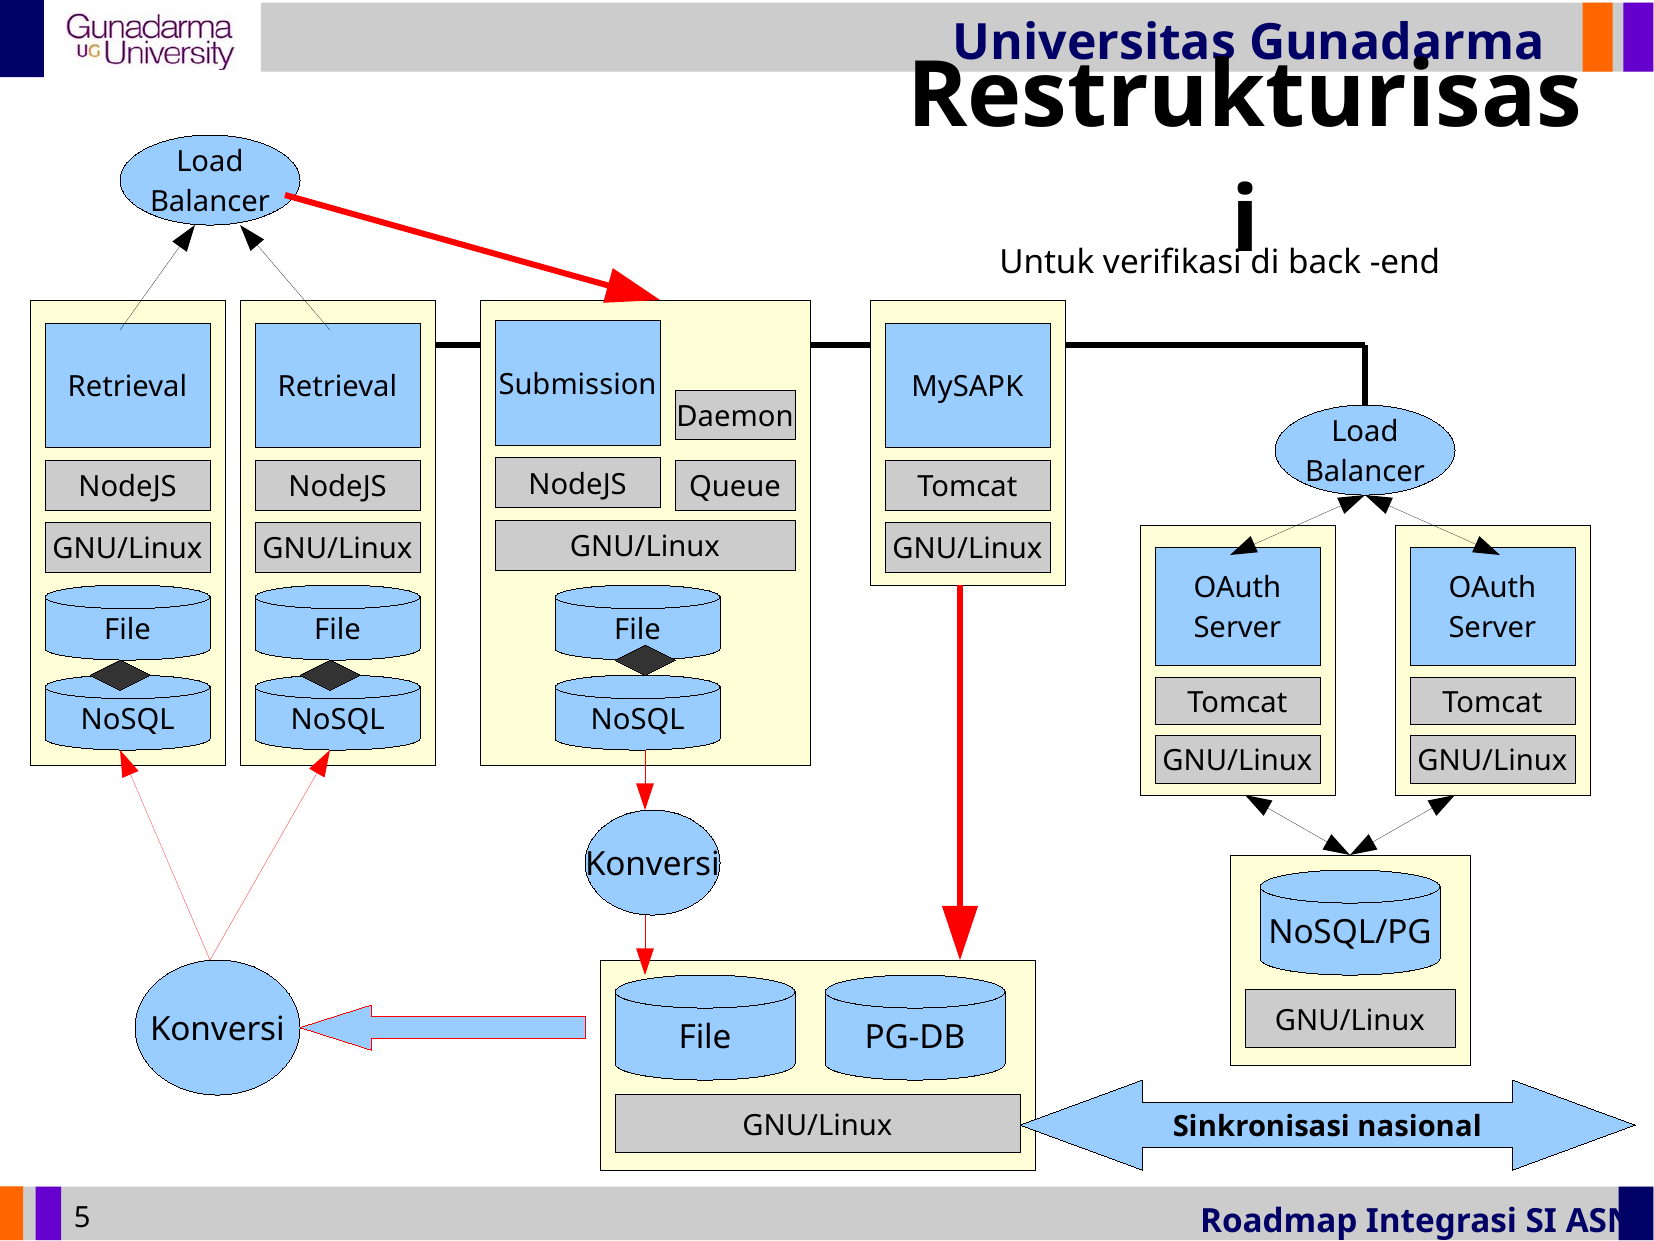

# Restrukturisasi
Load
Balancer
Untuk verifikasi di back -end
MySAPK
Backend
Submission
MySAPK
Backend
Retrieval
MySAPK
Backend
Retrieval
MySAPK
Backend
Retrieval
MySAPK
Backend
Retrieval
MySAPK
Backend
MySAPK
Daemon
Load
Balancer
Tomcat
NodeJS
Queue
Tomcat
NodeJS
Tomcat
NodeJS
Tomcat
NodeJS
Tomcat
NodeJS
Tomcat
Tomcat
GNU/Linux
GNU/Linux
GNU/Linux
GNU/Linux
GNU/Linux
GNU/Linux
GNU/Linux
GNU/Linux
GNU/Linux
GNU/Linux
GNU/Linux
GNU/Linux
OAuth
Server
OAuth
Server
File
File
File
NoSQL
NoSQL
NoSQL
Tomcat
Tomcat
GNU/Linux
GNU/Linux
Konversi
NoSQL/PG
Konversi
File
PG-DB
GNU/Linux
Sinkronisasi nasional
GNU/Linux